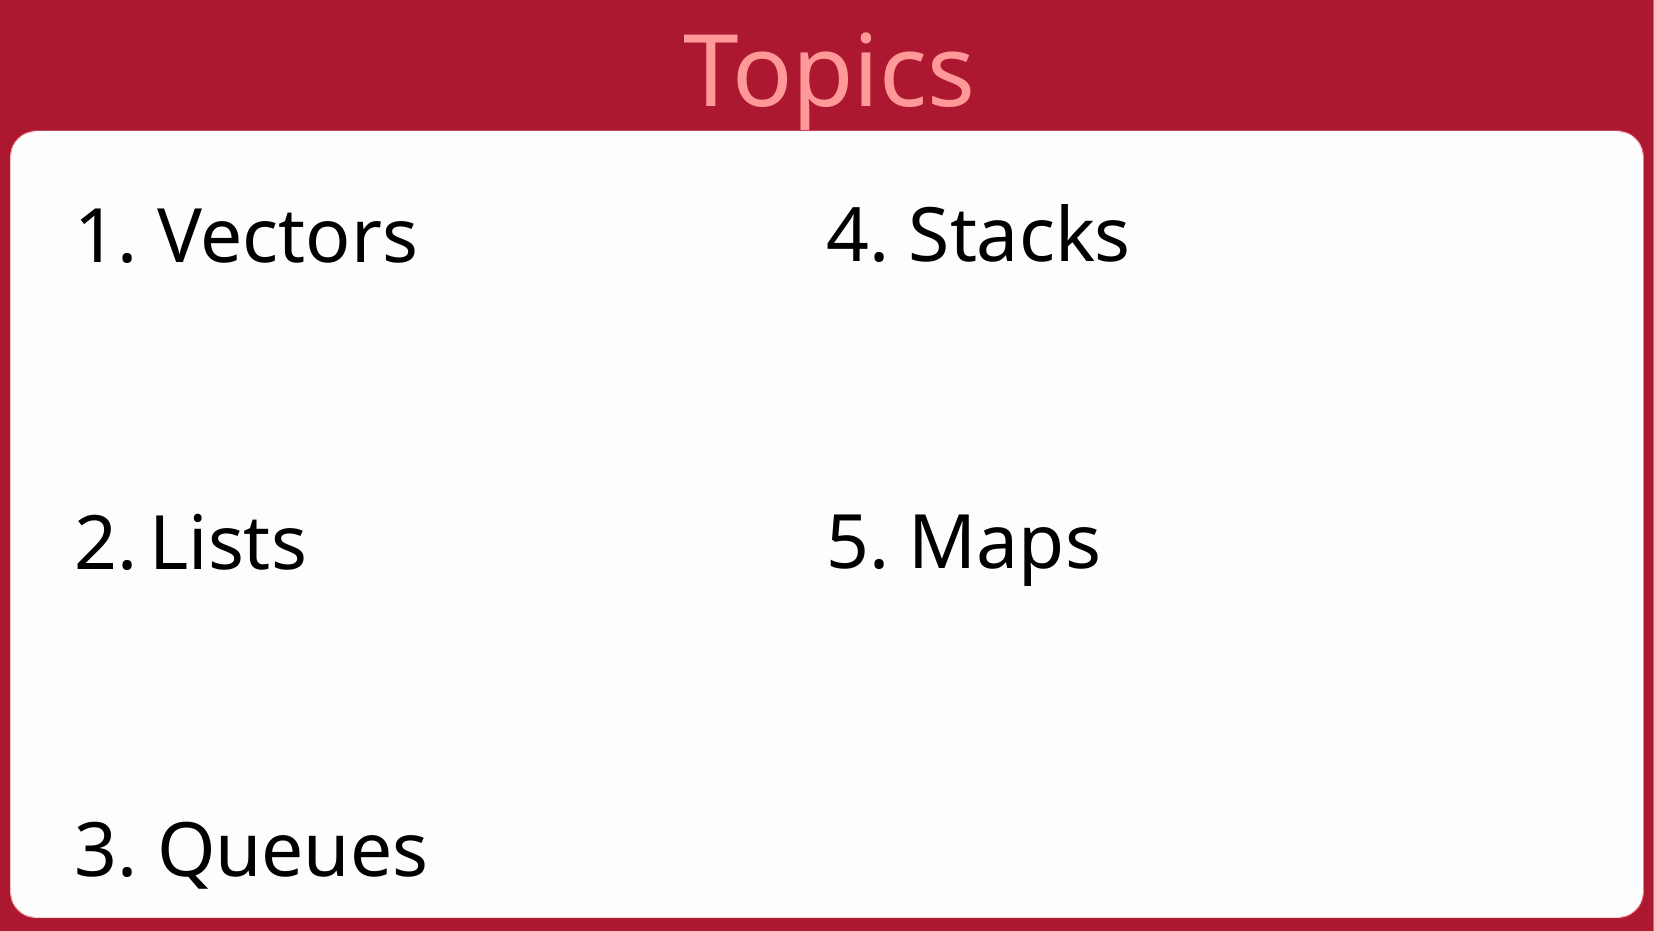

# Topics
4. Stacks
5. Maps
1. Vectors
2.	Lists
3. Queues